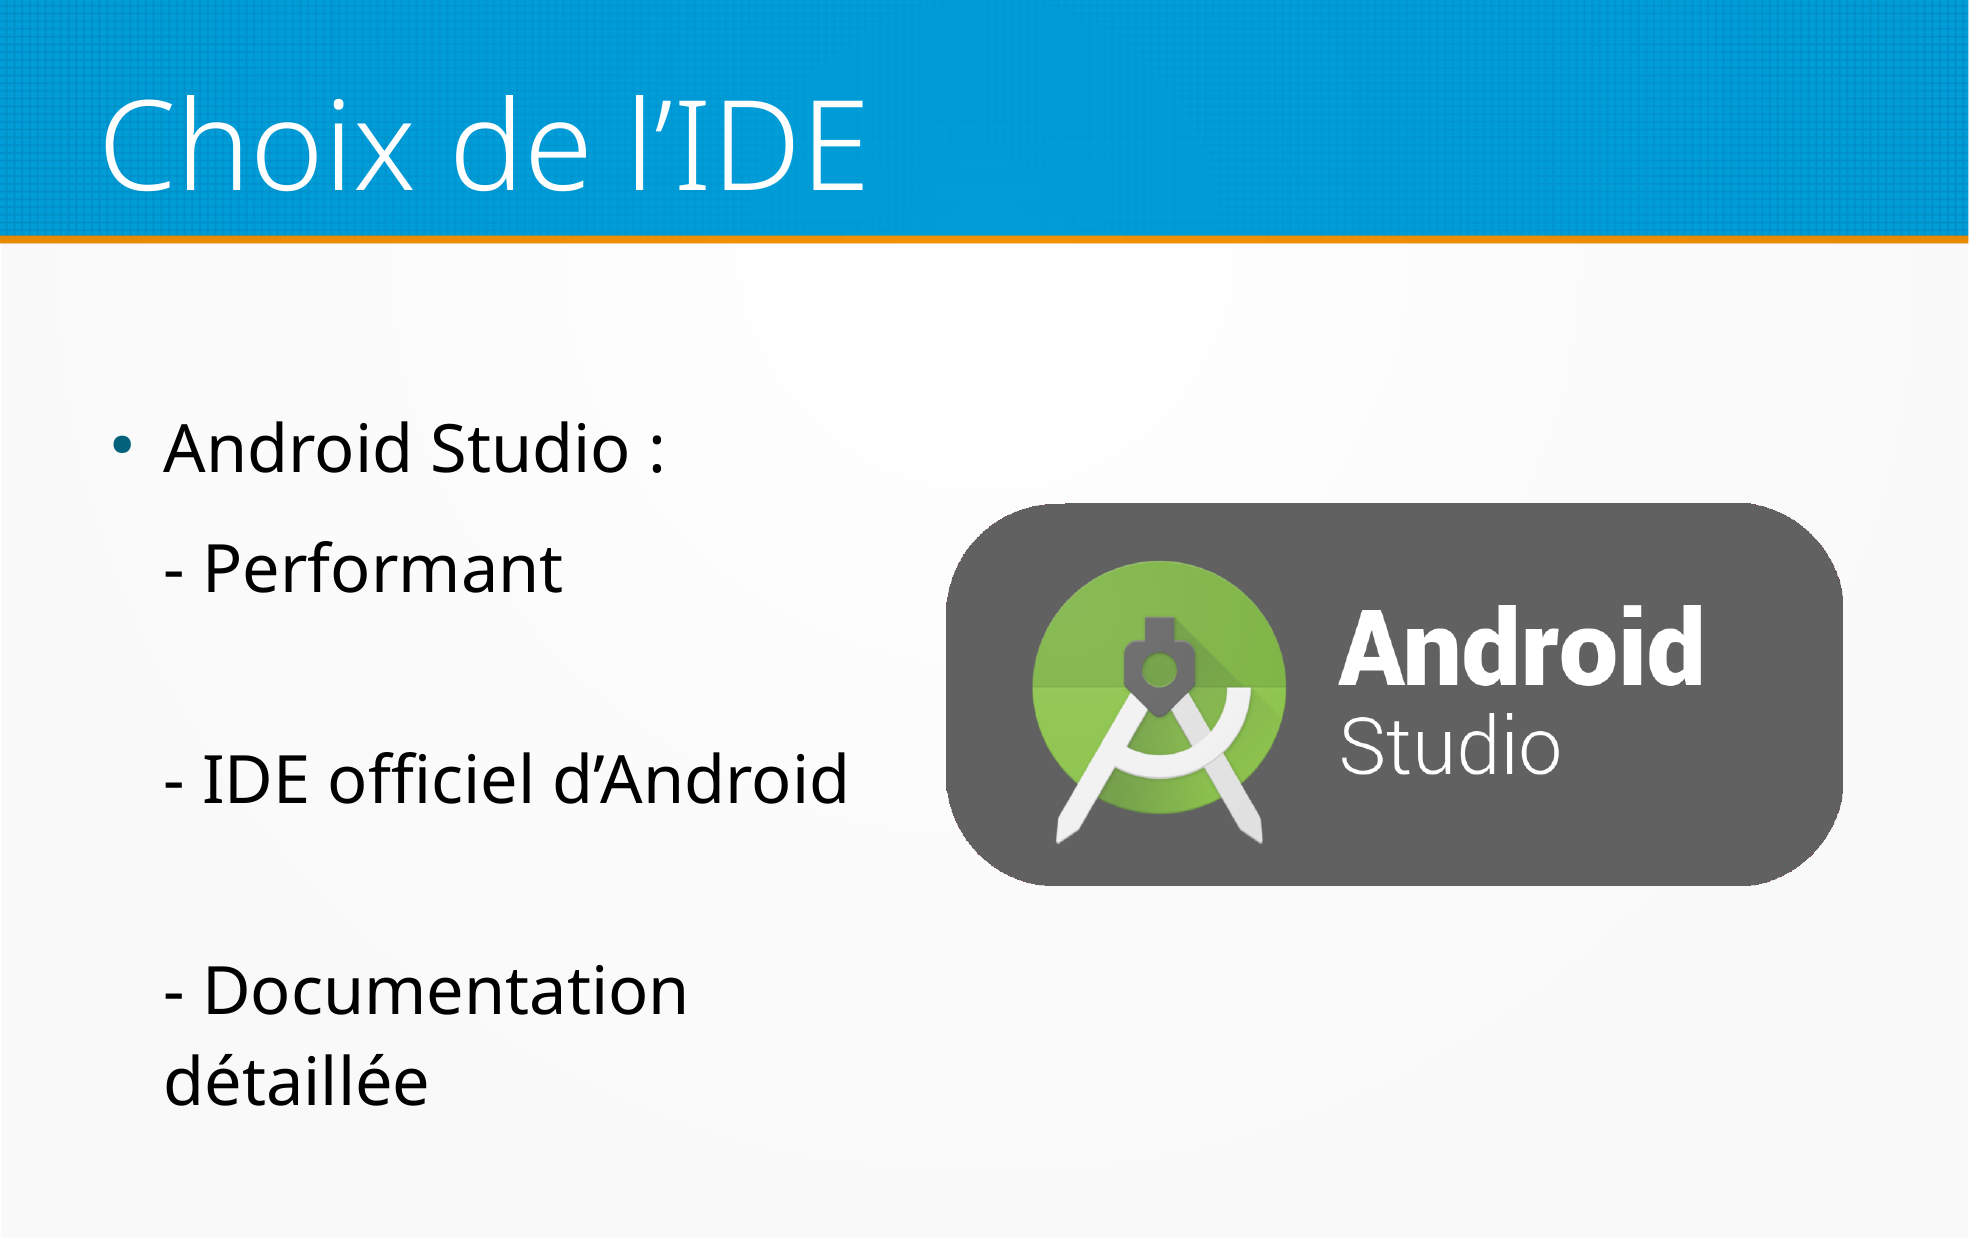

# Choix de l’IDE
Android Studio :
- Performant
- IDE officiel d’Android
- Documentation détaillée